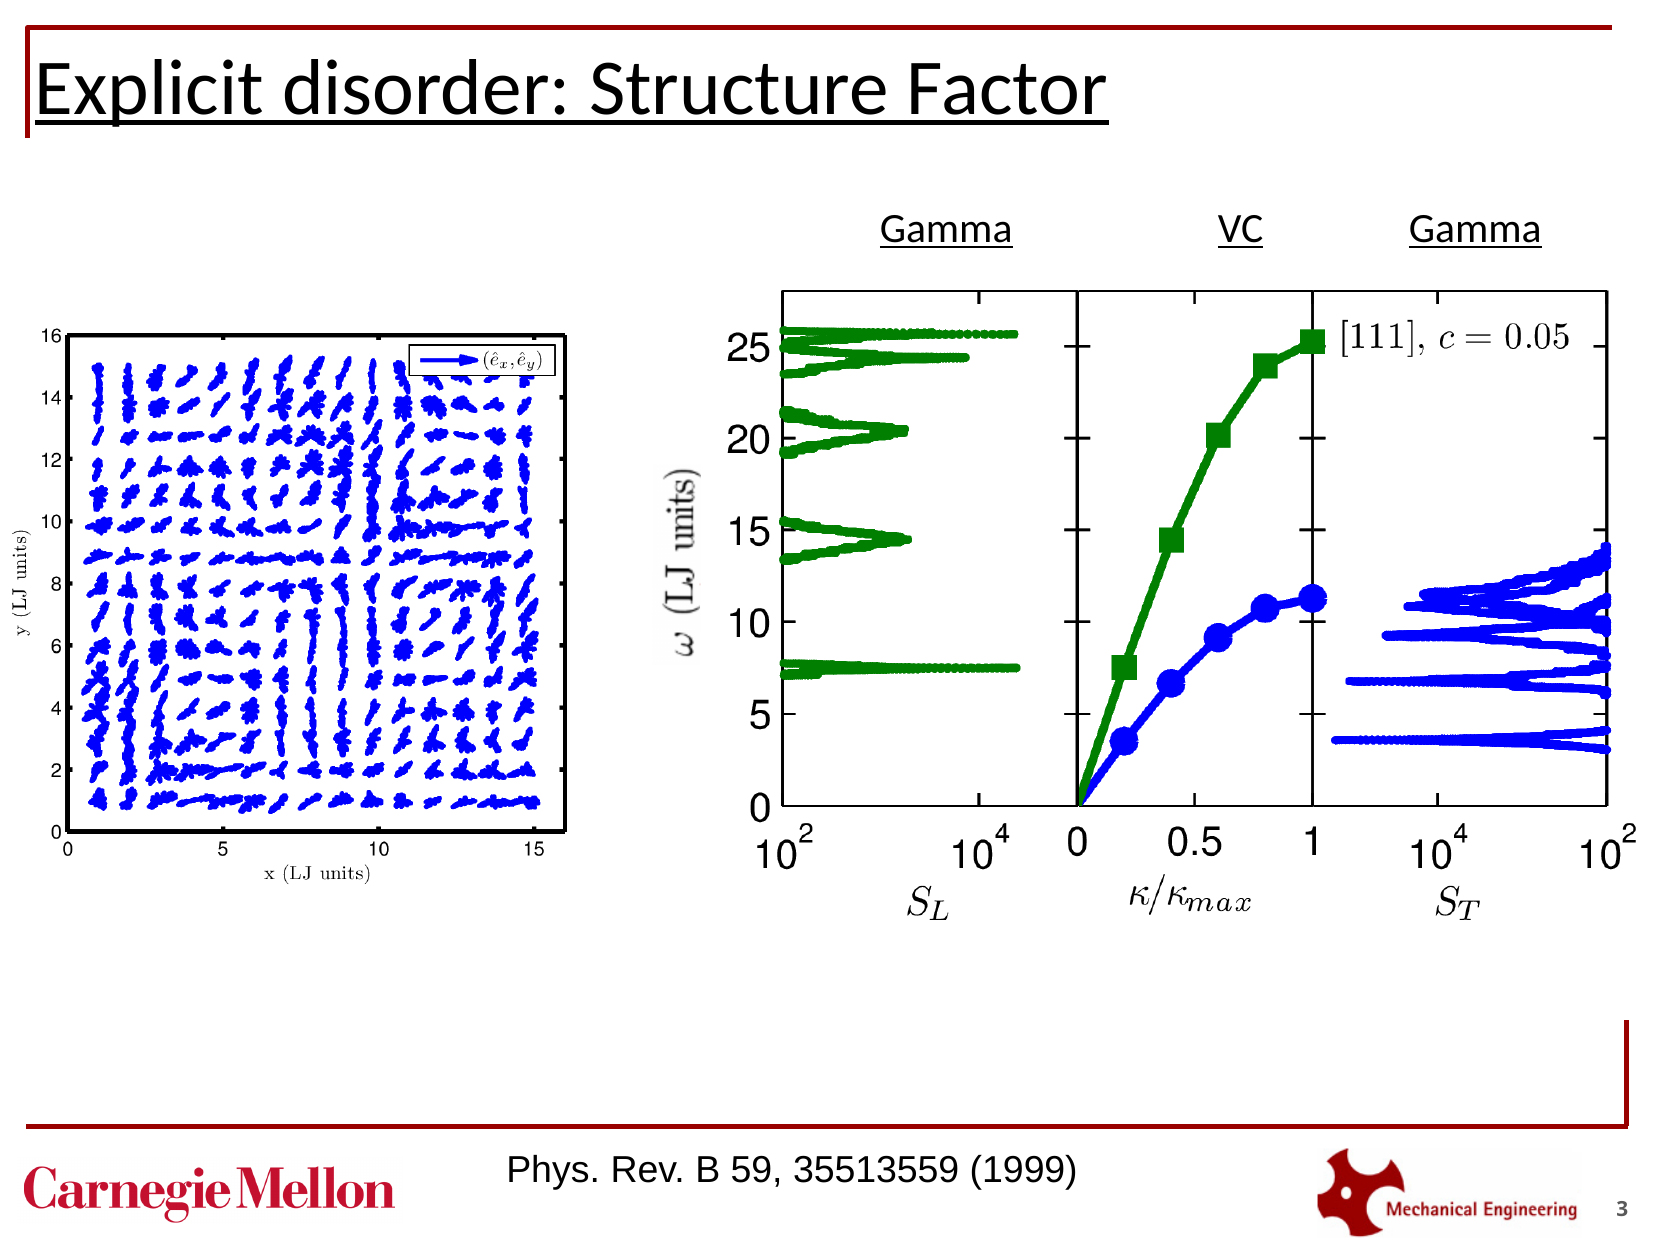

Gamma
VC
# Explicit disorder: Structure Factor
Gamma
VC
Gamma
Phys. Rev. B 59, 35513559 (1999)